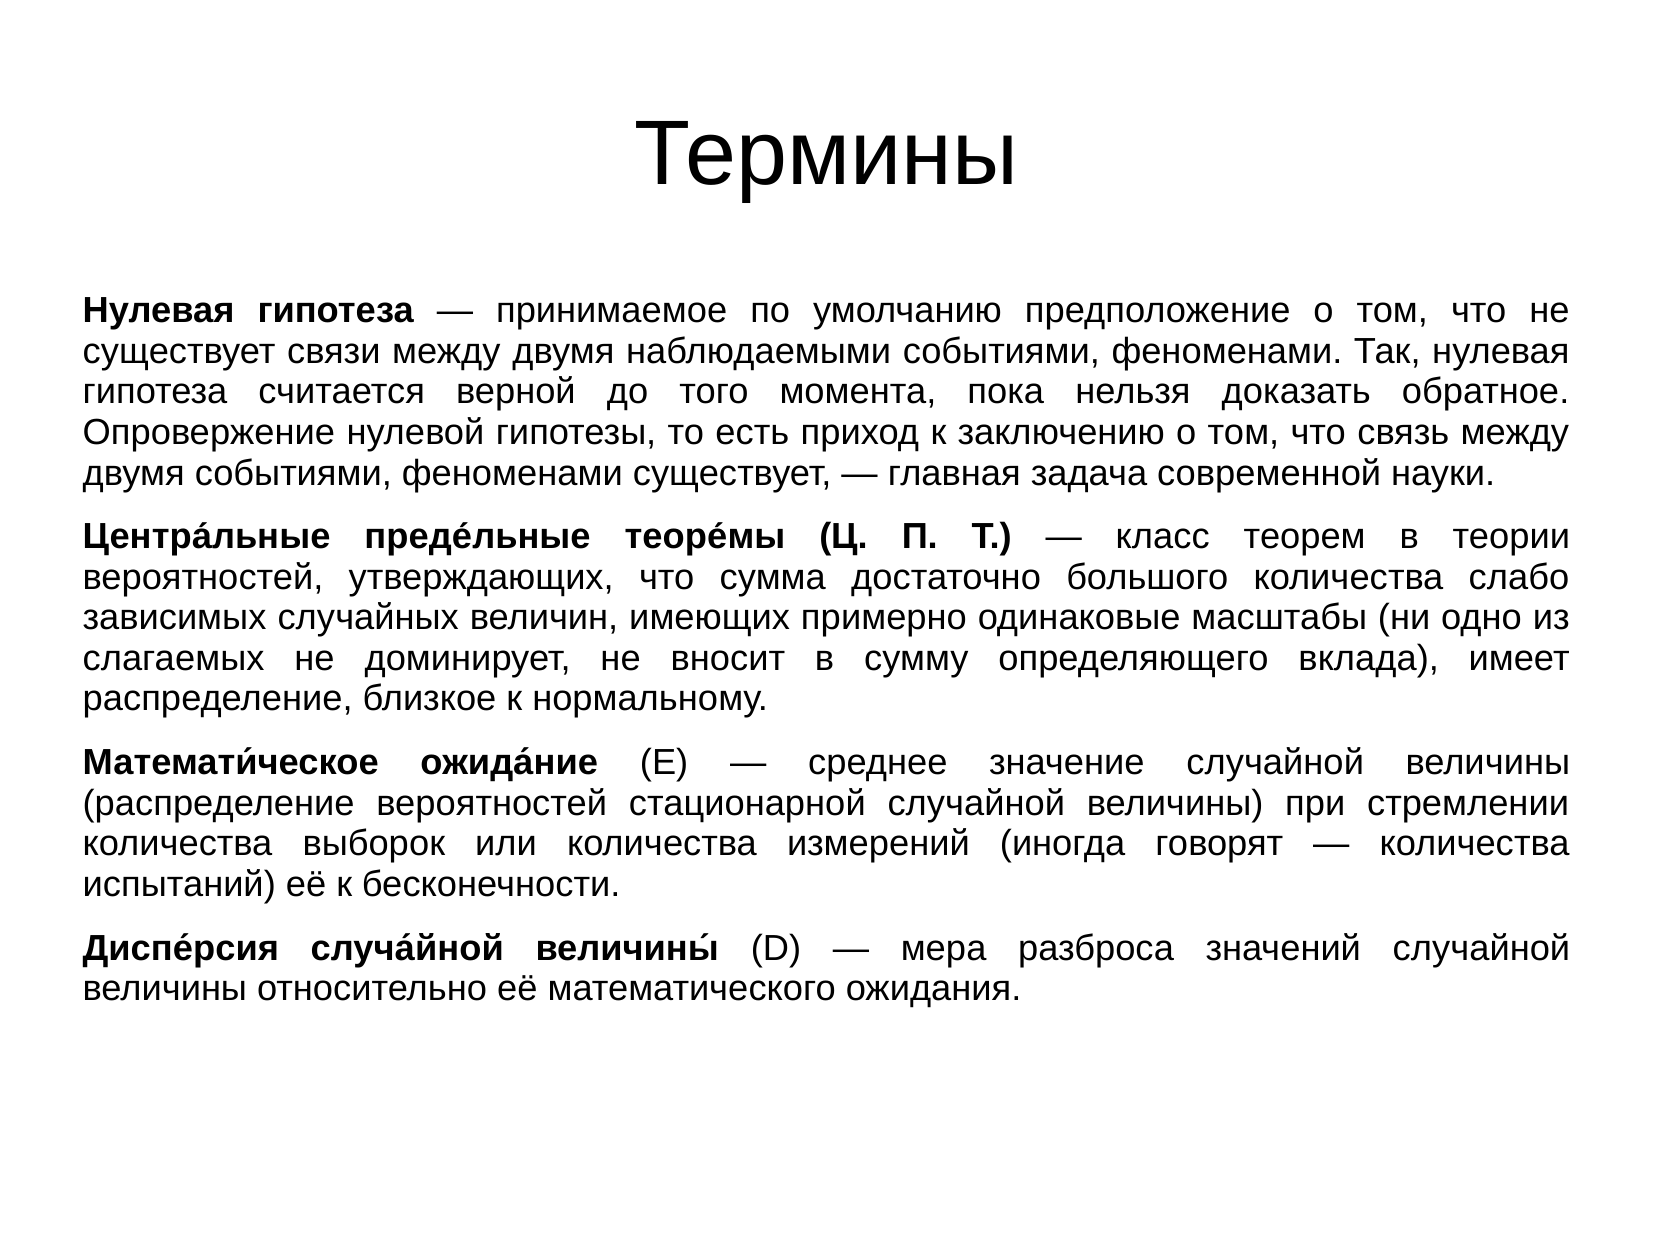

# Термины
Нулевая гипотеза — принимаемое по умолчанию предположение о том, что не существует связи между двумя наблюдаемыми событиями, феноменами. Так, нулевая гипотеза считается верной до того момента, пока нельзя доказать обратное. Опровержение нулевой гипотезы, то есть приход к заключению о том, что связь между двумя событиями, феноменами существует, — главная задача современной науки.
Центра́льные преде́льные теоре́мы (Ц. П. Т.) — класс теорем в теории вероятностей, утверждающих, что сумма достаточно большого количества слабо зависимых случайных величин, имеющих примерно одинаковые масштабы (ни одно из слагаемых не доминирует, не вносит в сумму определяющего вклада), имеет распределение, близкое к нормальному.
Математи́ческое ожида́ние (Е) — среднее значение случайной величины (распределение вероятностей стационарной случайной величины) при стремлении количества выборок или количества измерений (иногда говорят — количества испытаний) её к бесконечности.
Диспе́рсия случа́йной величины́ (D) — мера разброса значений случайной величины относительно её математического ожидания.